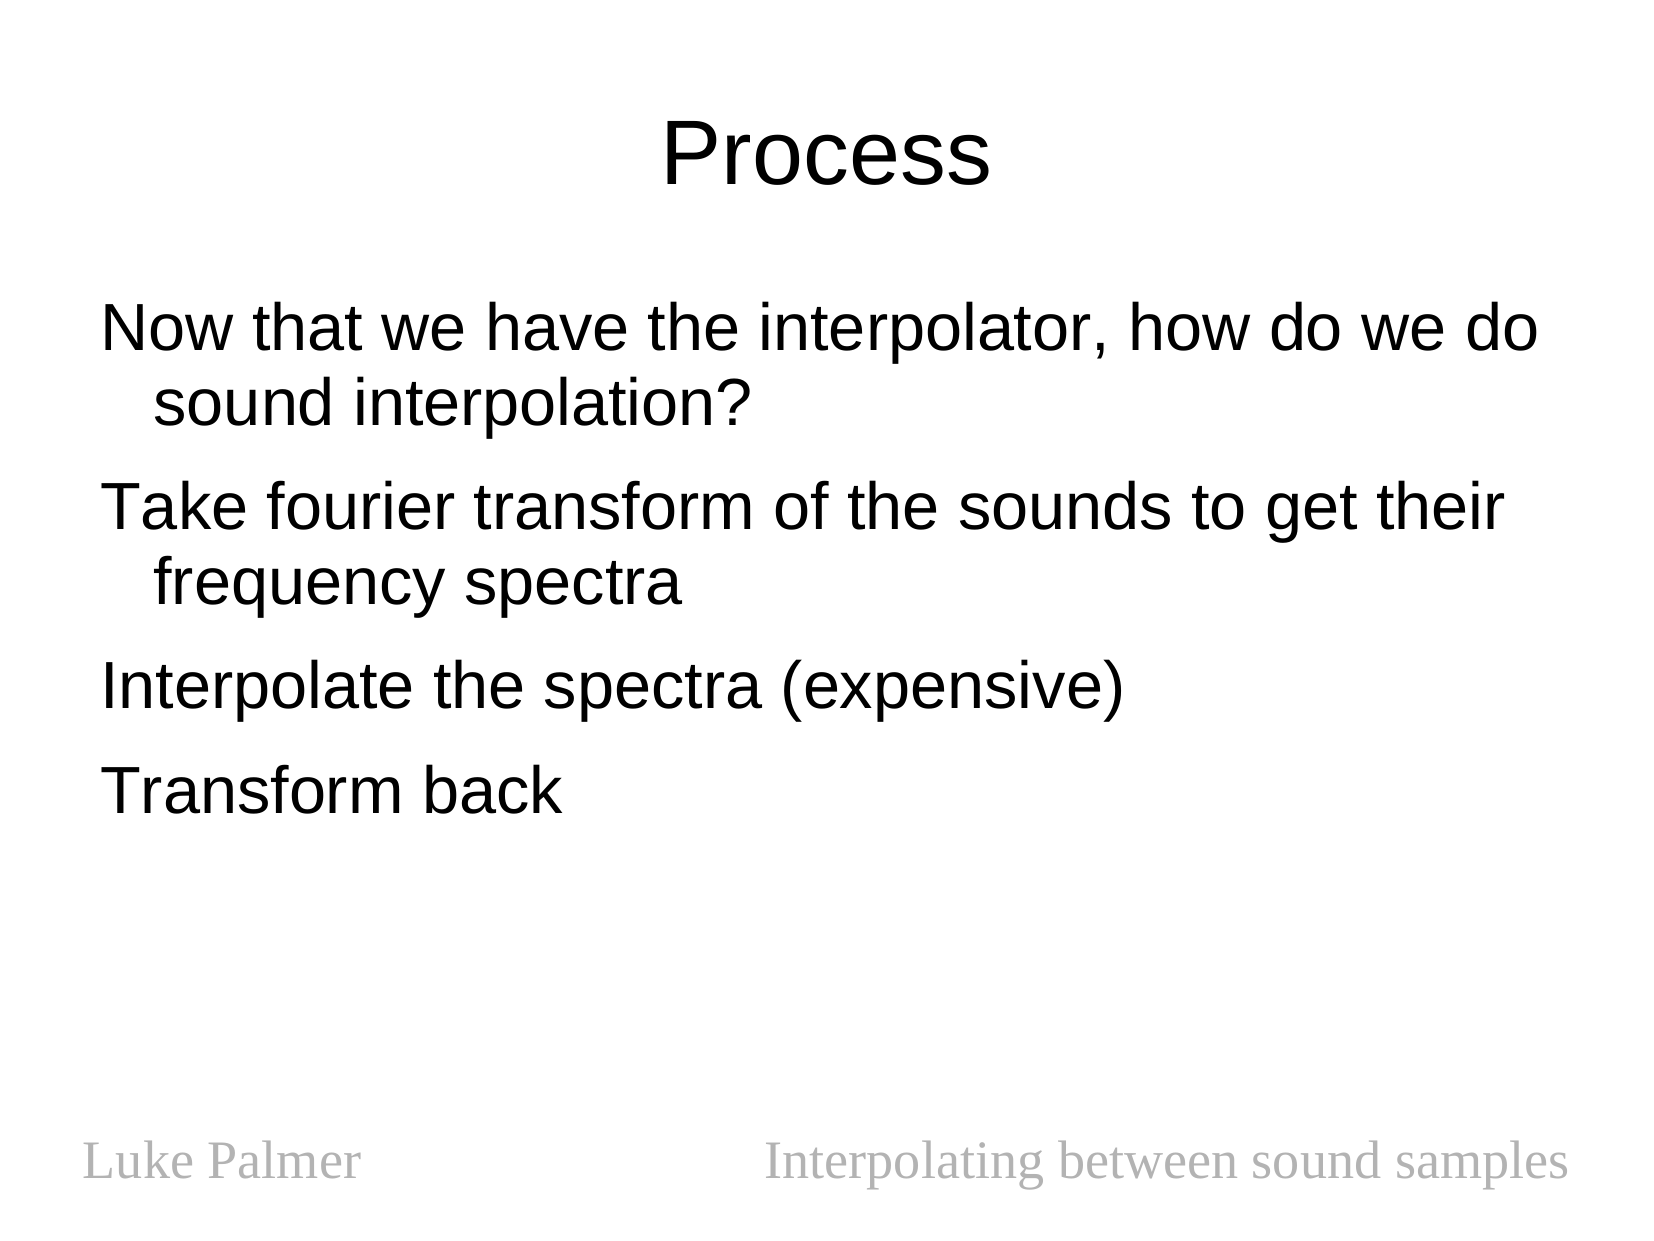

# Process
Now that we have the interpolator, how do we do sound interpolation?
Take fourier transform of the sounds to get their frequency spectra
Interpolate the spectra (expensive)
Transform back